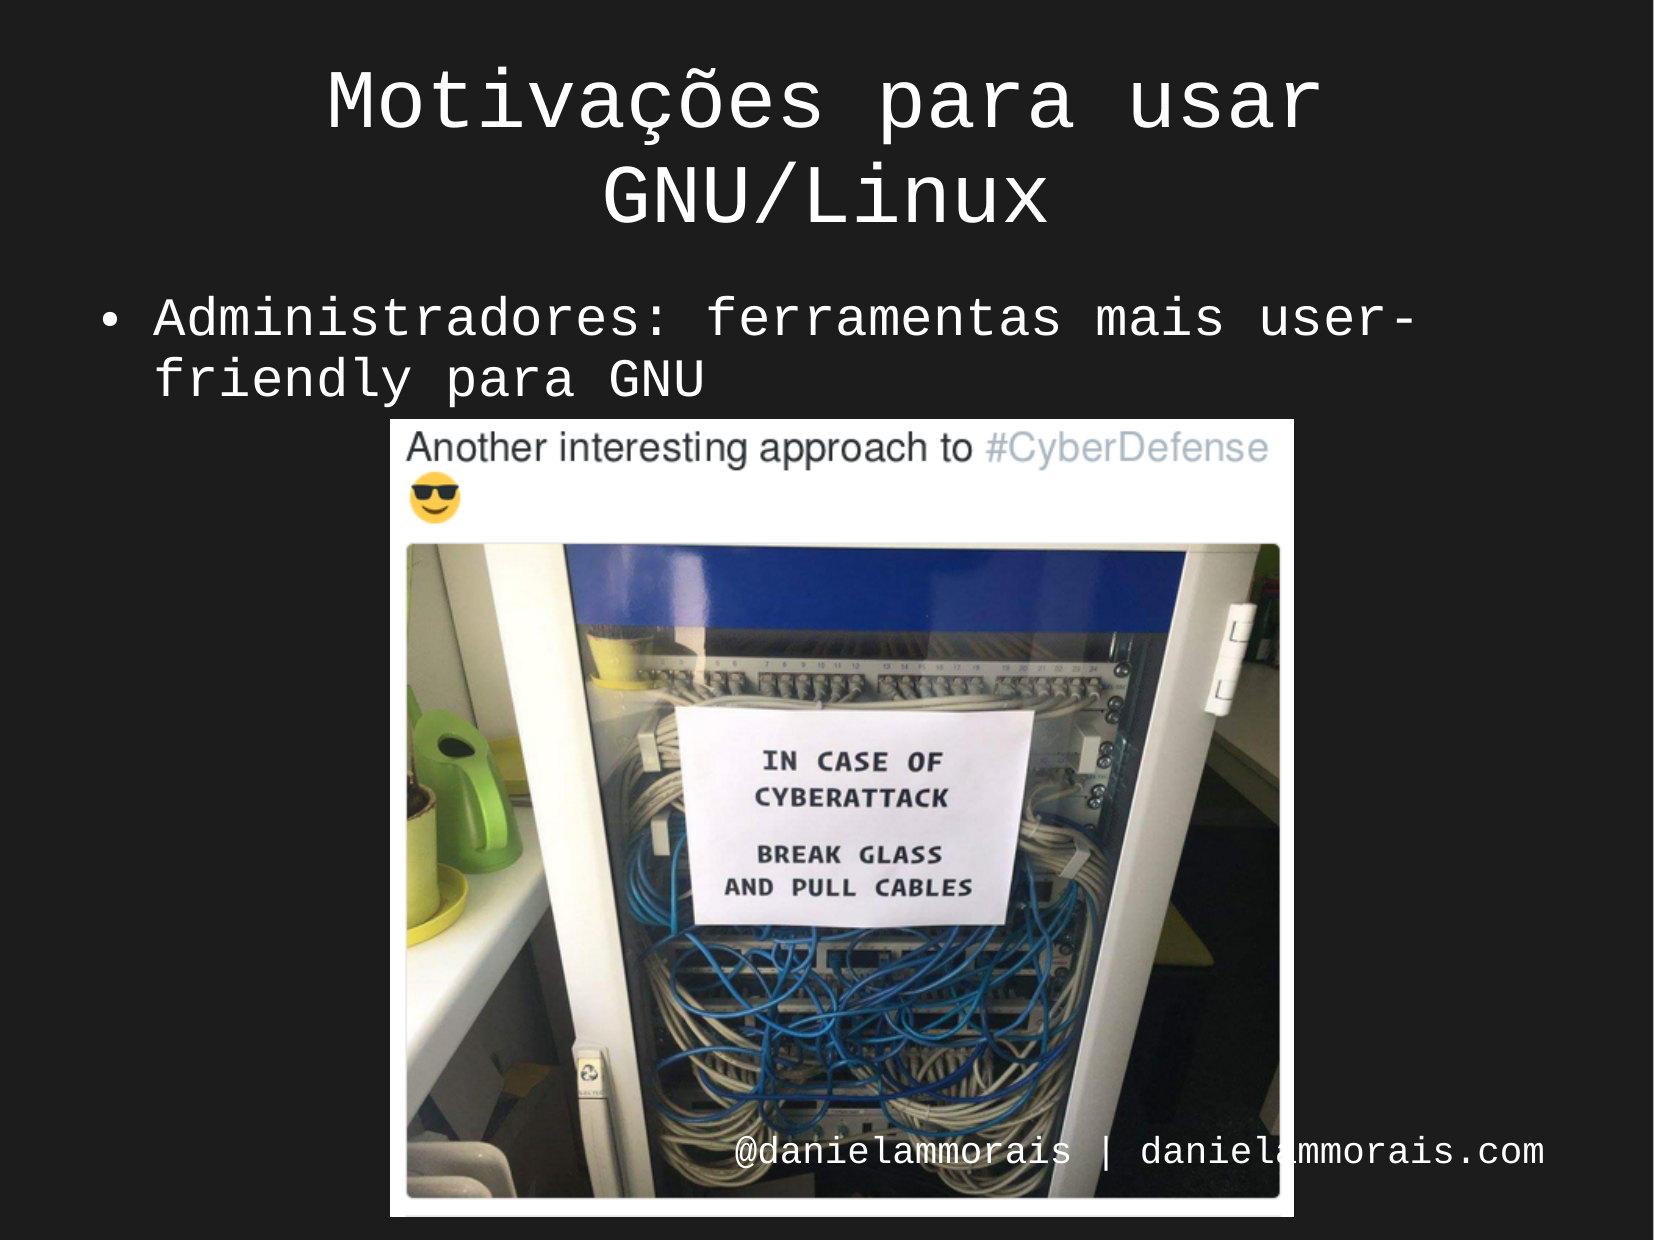

# Motivações para usar GNU/Linux
Administradores: ferramentas mais user-friendly para GNU
@danielammorais | danielammorais.com